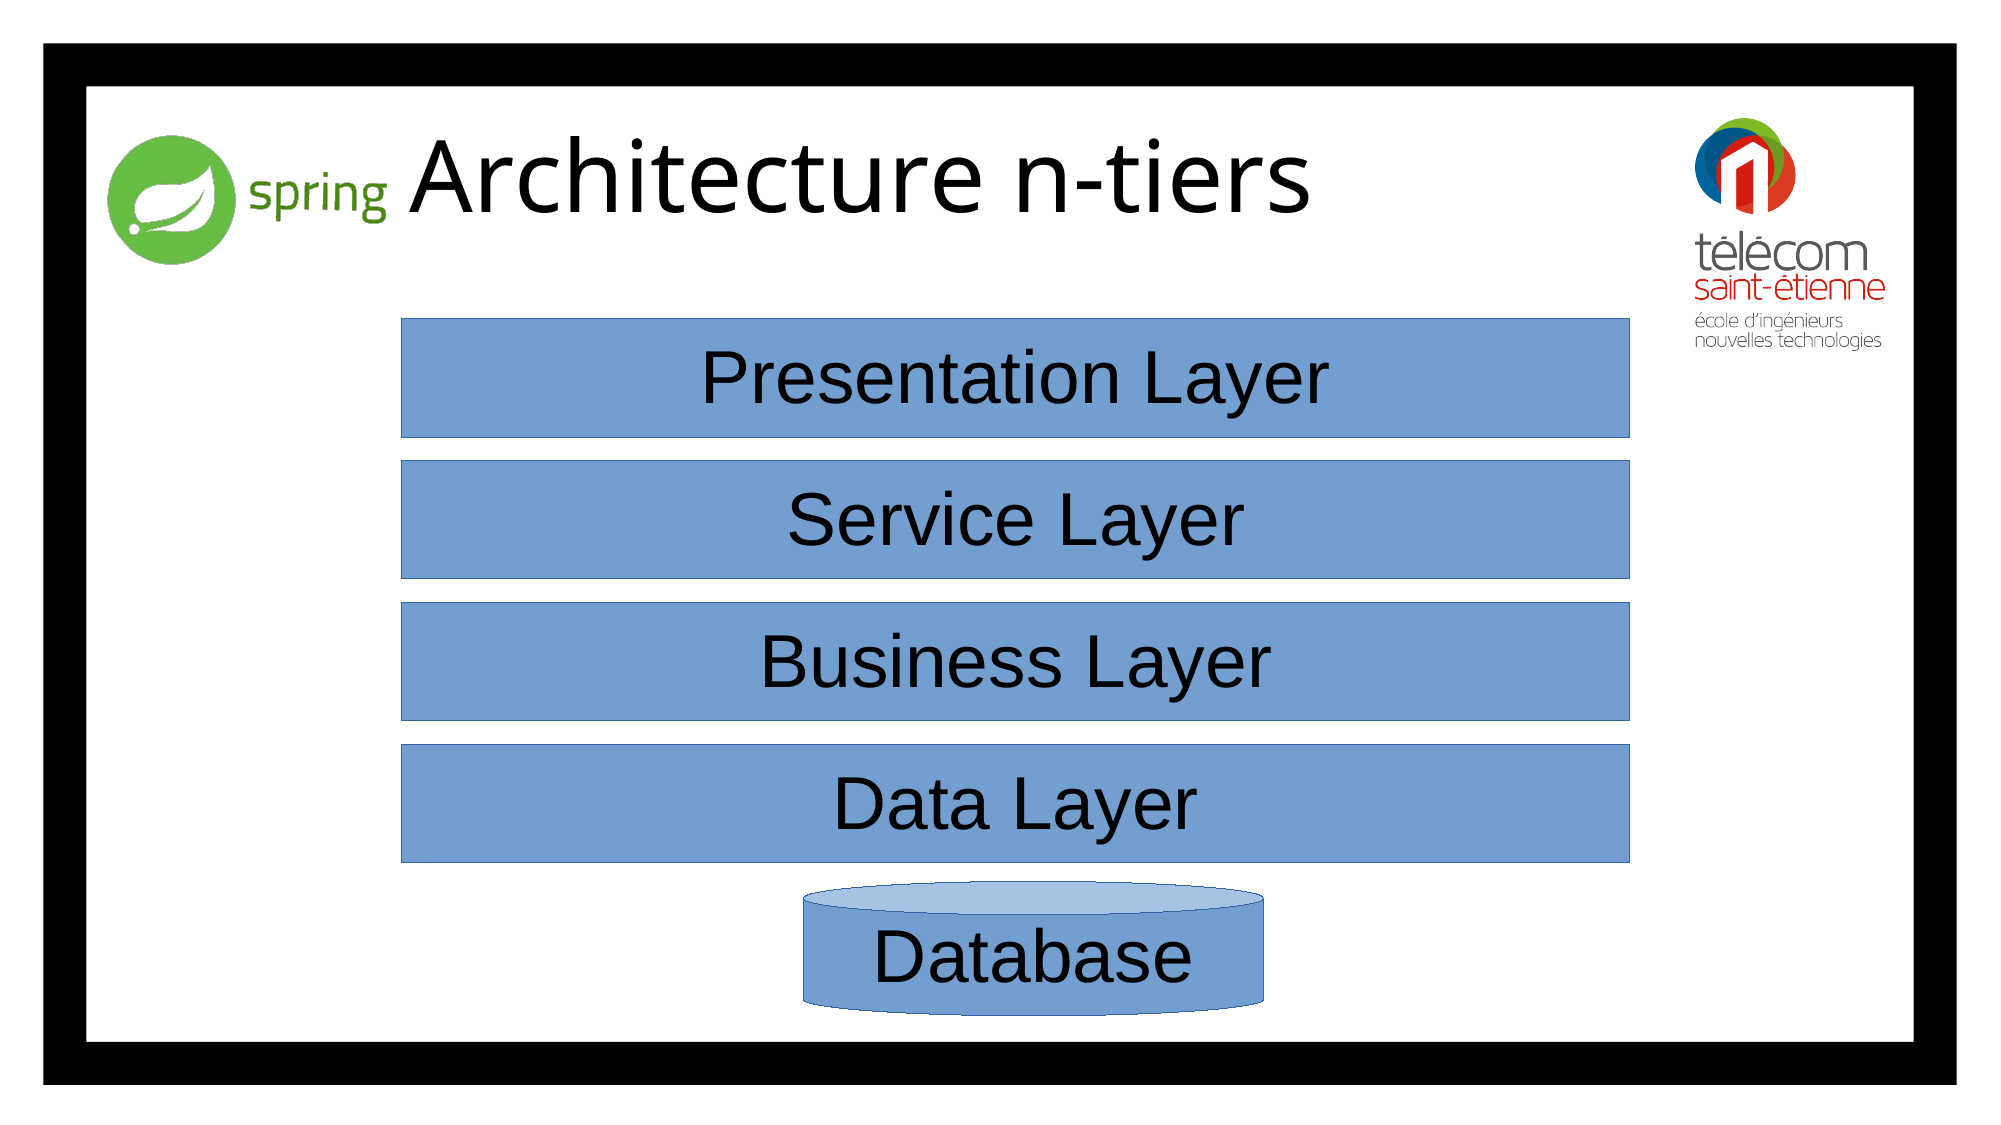

# Architecture n-tiers
Presentation Layer
Service Layer
Business Layer
Data Layer
Database